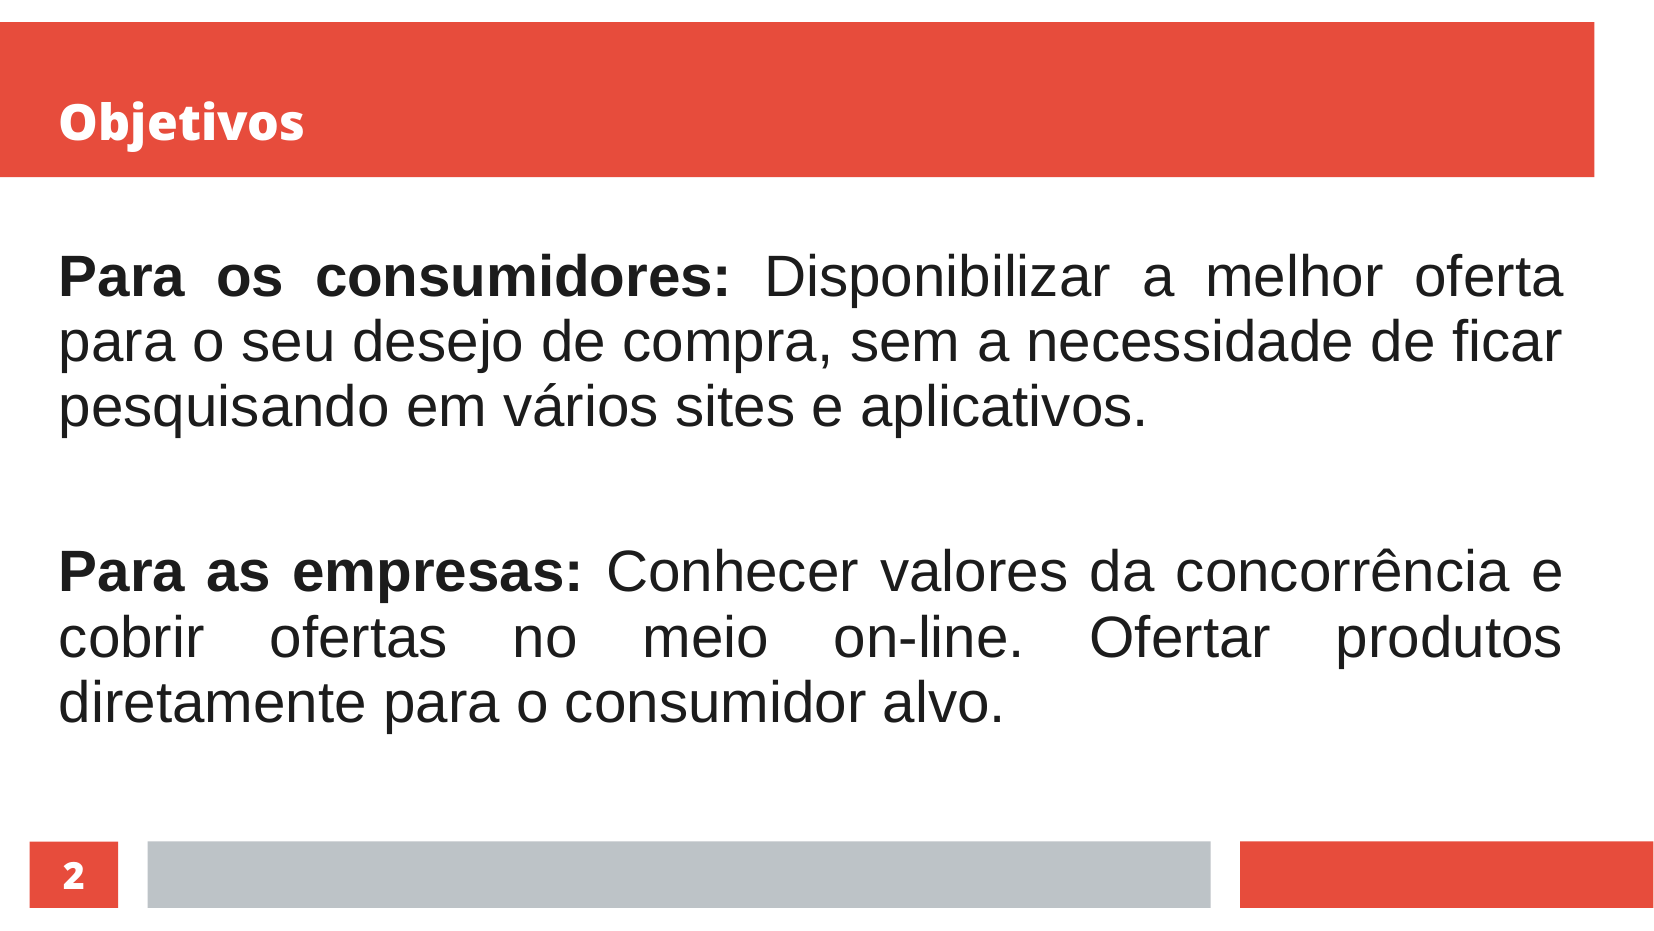

# Objetivos
Para os consumidores: Disponibilizar a melhor oferta para o seu desejo de compra, sem a necessidade de ficar pesquisando em vários sites e aplicativos.
Para as empresas: Conhecer valores da concorrência e cobrir ofertas no meio on-line. Ofertar produtos diretamente para o consumidor alvo.
2